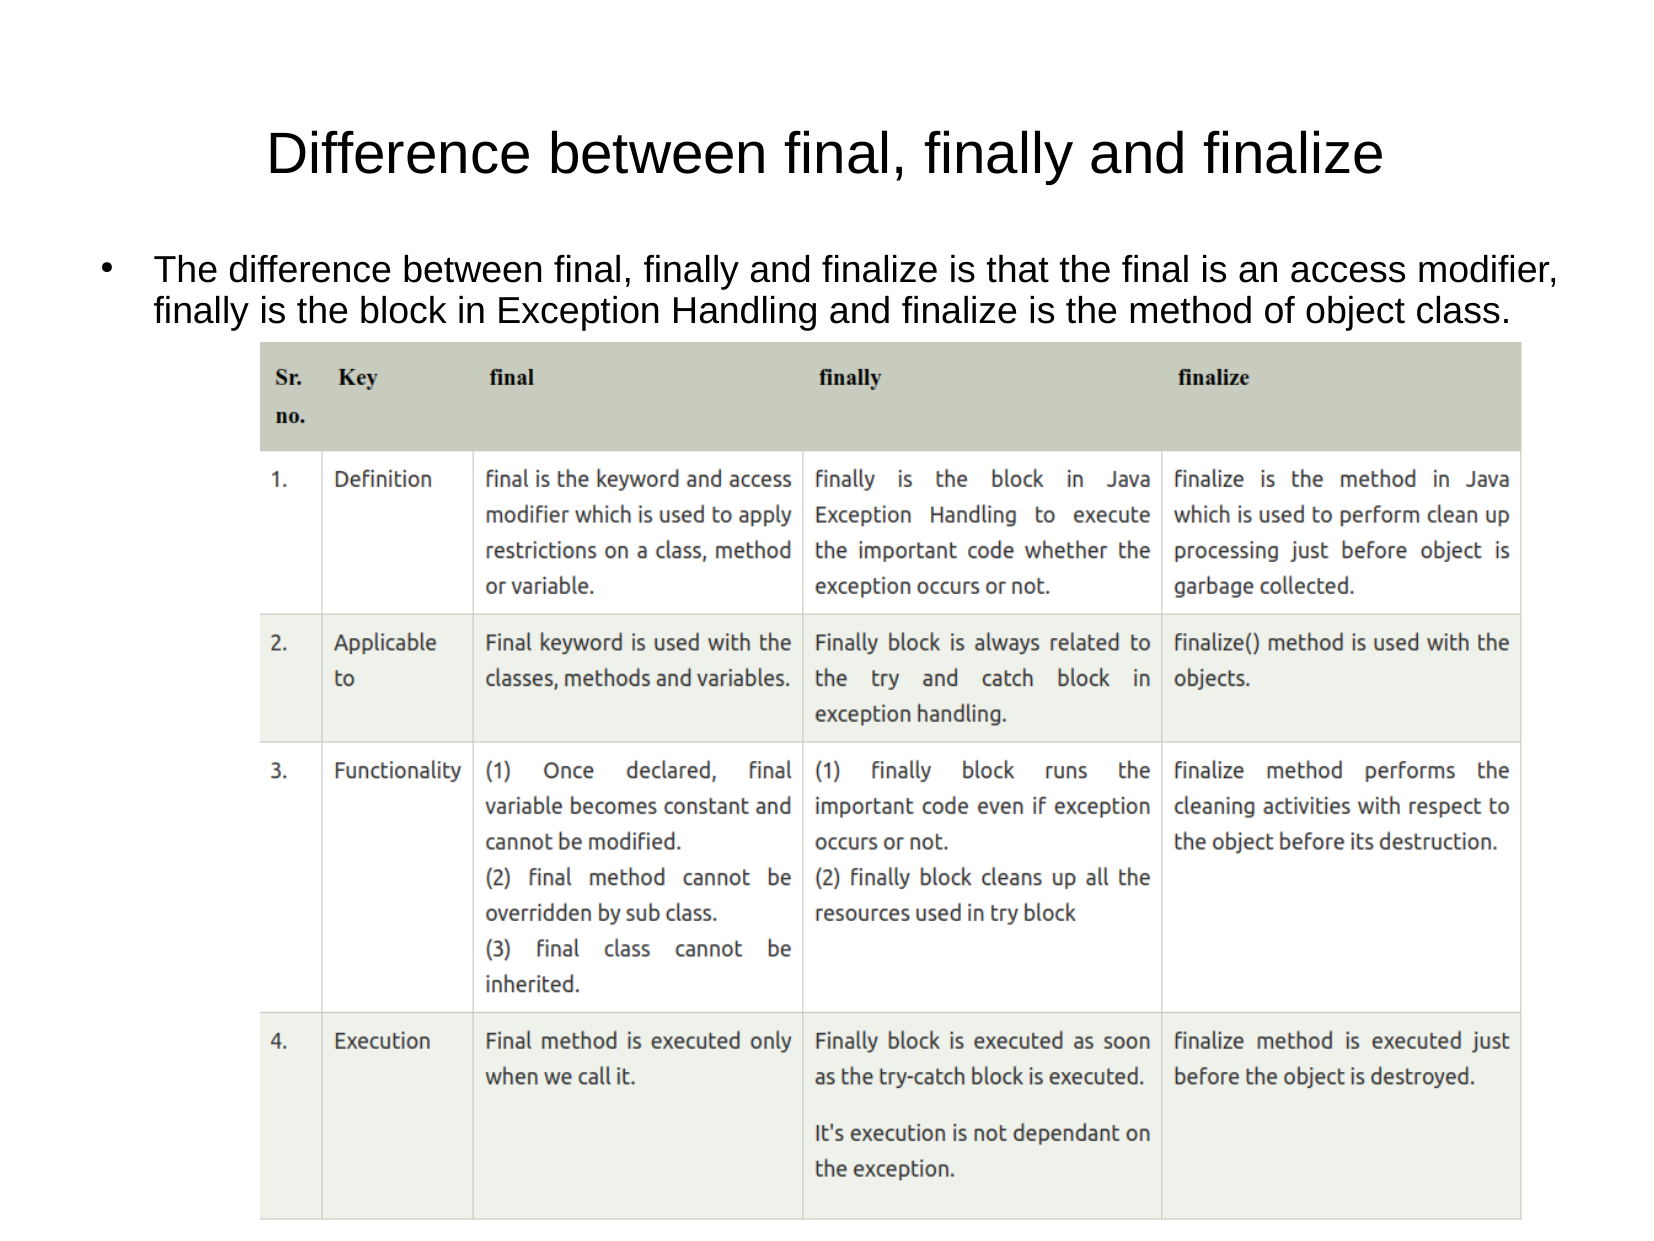

# Difference between final, finally and finalize
The difference between final, finally and finalize is that the final is an access modifier, finally is the block in Exception Handling and finalize is the method of object class.